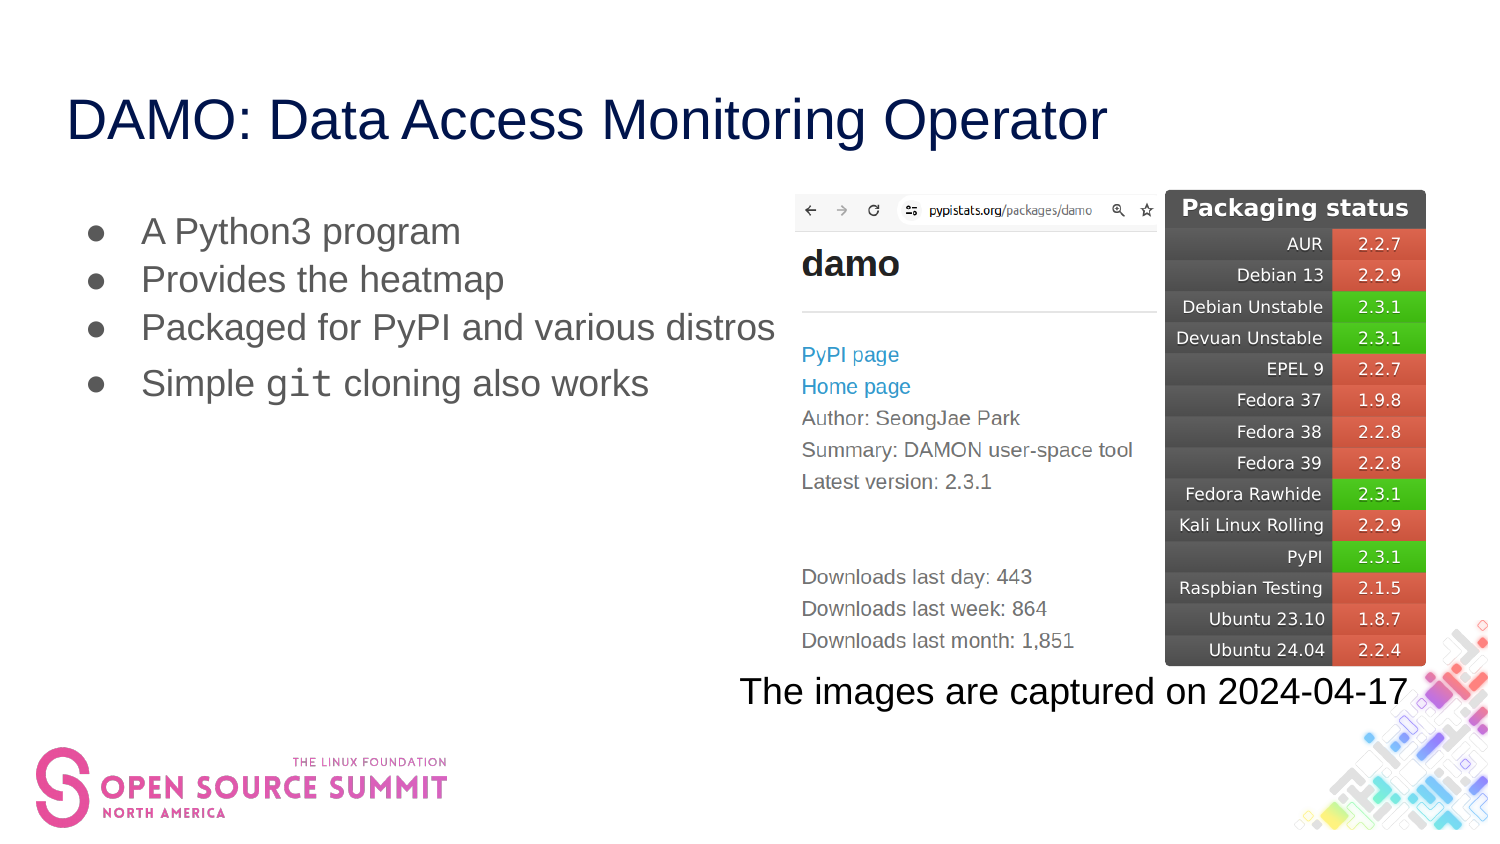

# DAMO: Data Access Monitoring Operator
A Python3 program
Provides the heatmap
Packaged for PyPI and various distros
Simple git cloning also works
The images are captured on 2024-04-17